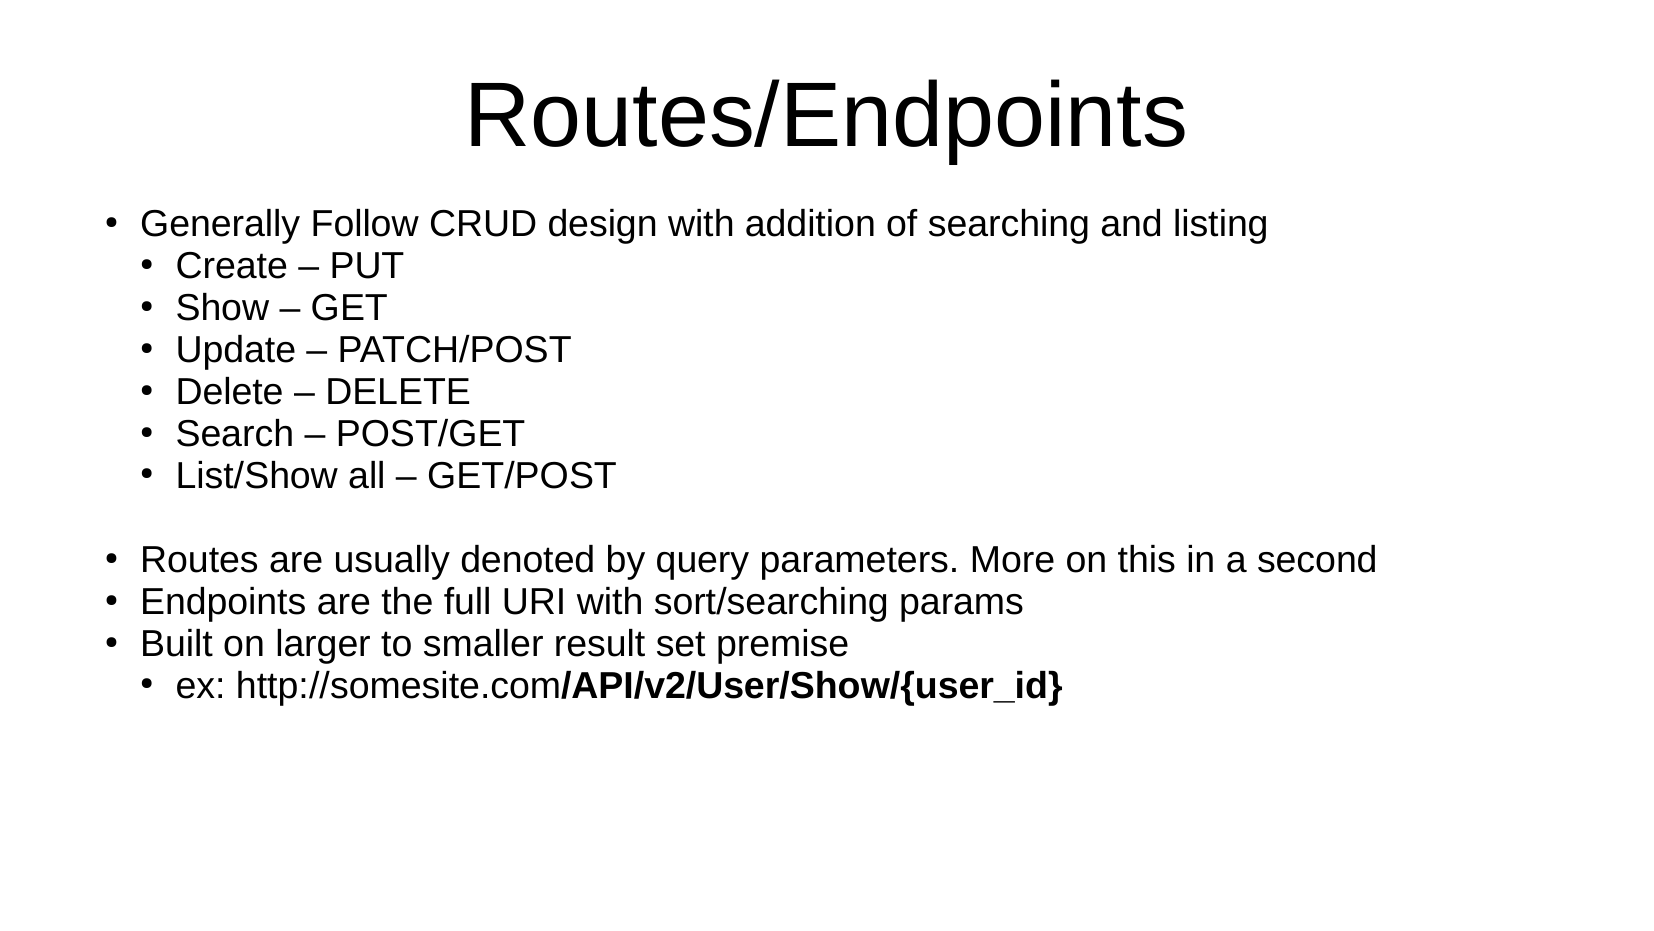

# Routes/Endpoints
Generally Follow CRUD design with addition of searching and listing
Create – PUT
Show – GET
Update – PATCH/POST
Delete – DELETE
Search – POST/GET
List/Show all – GET/POST
Routes are usually denoted by query parameters. More on this in a second
Endpoints are the full URI with sort/searching params
Built on larger to smaller result set premise
ex: http://somesite.com/API/v2/User/Show/{user_id}